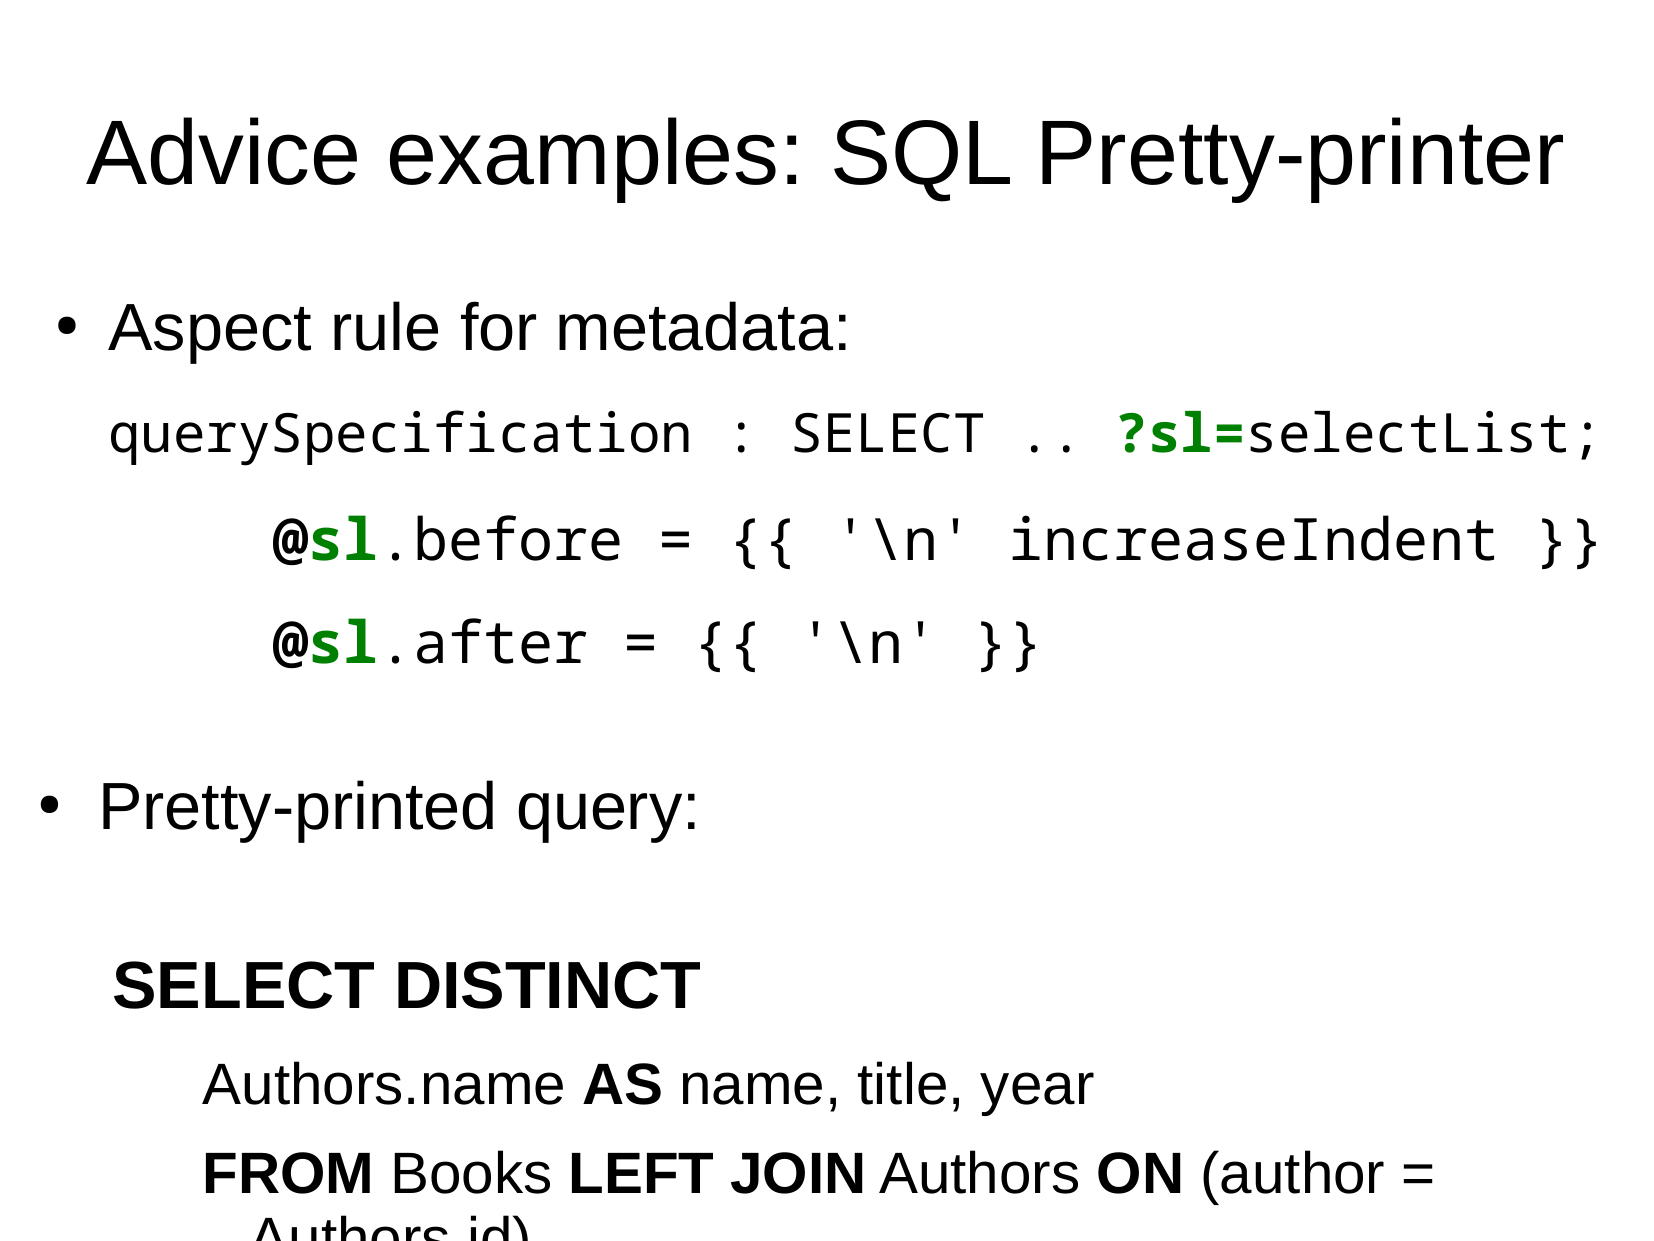

# Advice examples: SQL Pretty-printer
Aspect rule for metadata:
querySpecification : SELECT .. ?sl=selectList;
@sl.before = {{ '\n' increaseIndent }}
@sl.after = {{ '\n' }}
 Pretty-printed query:
	SELECT DISTINCT
Authors.name AS name, title, year
FROM Books LEFT JOIN Authors ON (author = Authors.id)